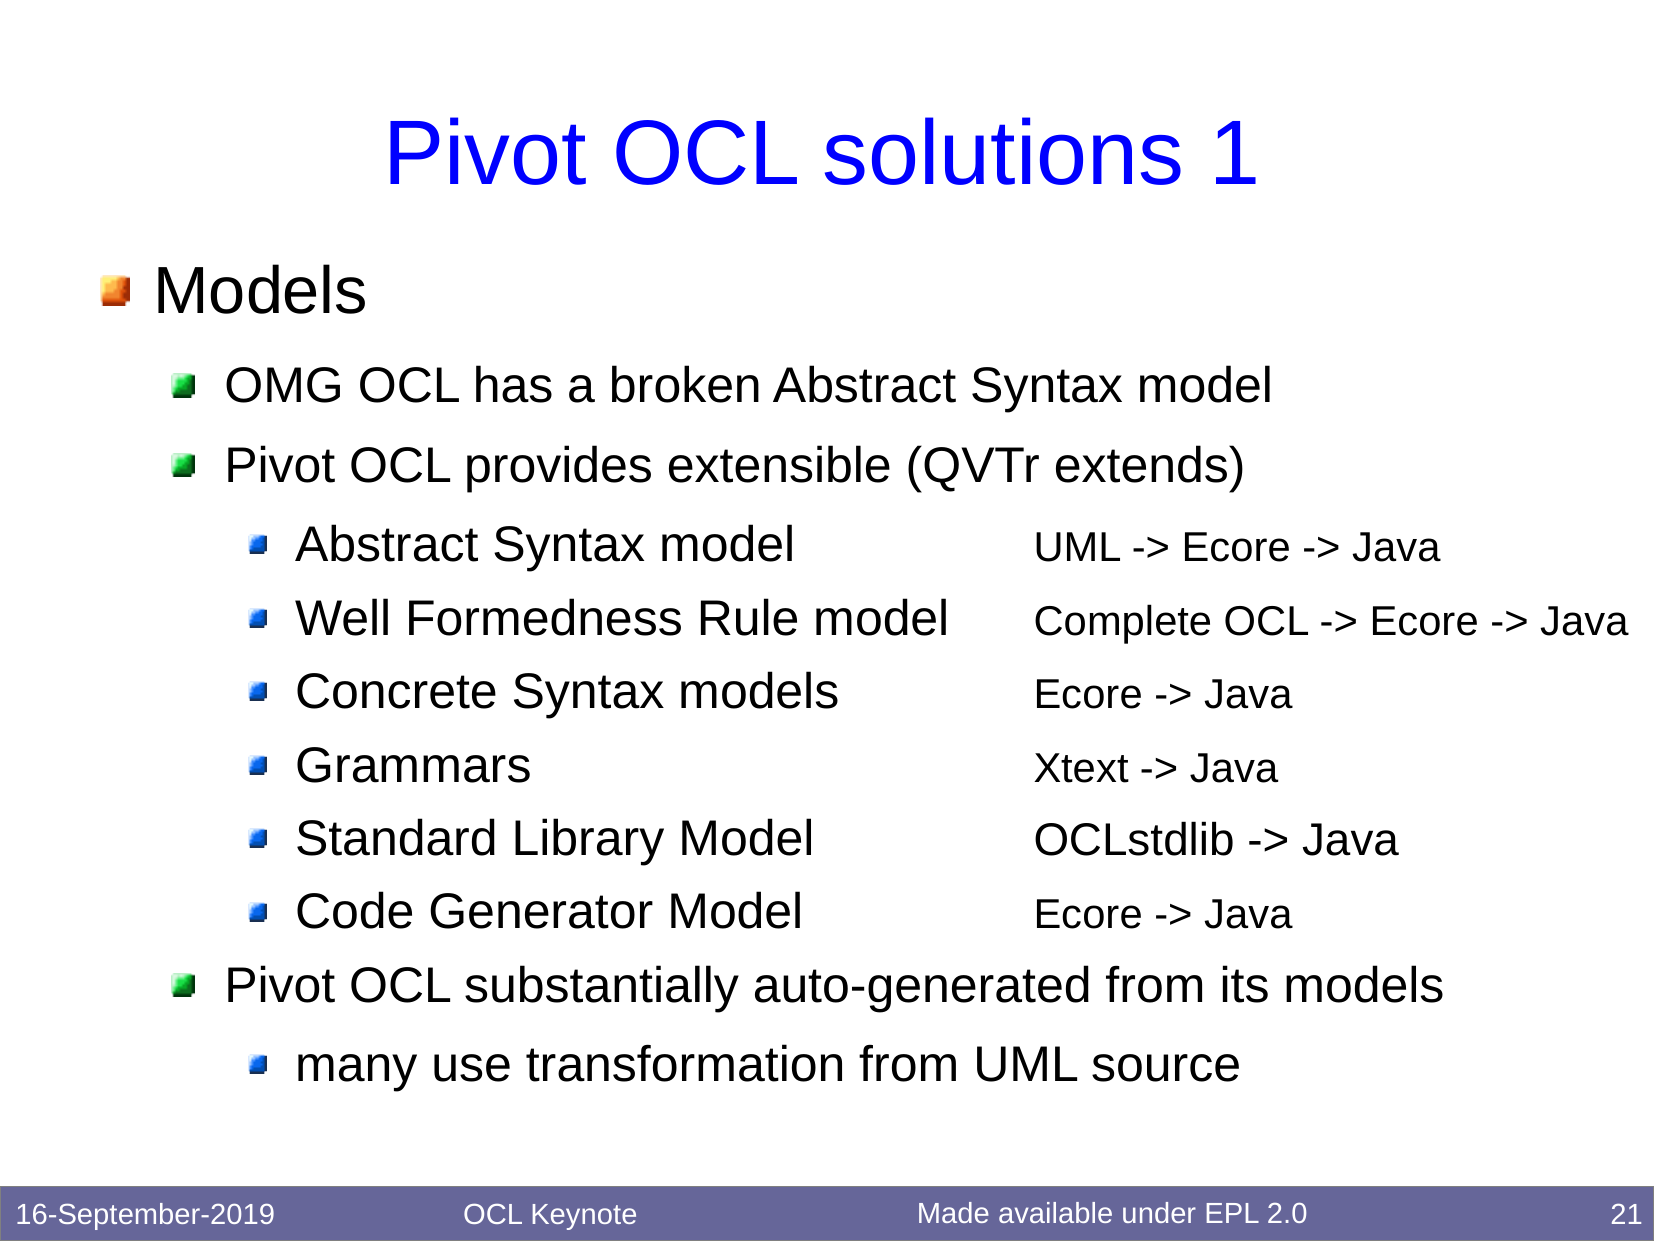

# Pivot OCL solutions 1
Models
OMG OCL has a broken Abstract Syntax model
Pivot OCL provides extensible (QVTr extends)
Abstract Syntax model 			UML -> Ecore -> Java
Well Formedness Rule model		Complete OCL -> Ecore -> Java
Concrete Syntax models			Ecore -> Java
Grammars							Xtext -> Java
Standard Library Model			OCLstdlib -> Java
Code Generator Model				Ecore -> Java
Pivot OCL substantially auto-generated from its models
many use transformation from UML source
16-September-2019
OCL Keynote
21